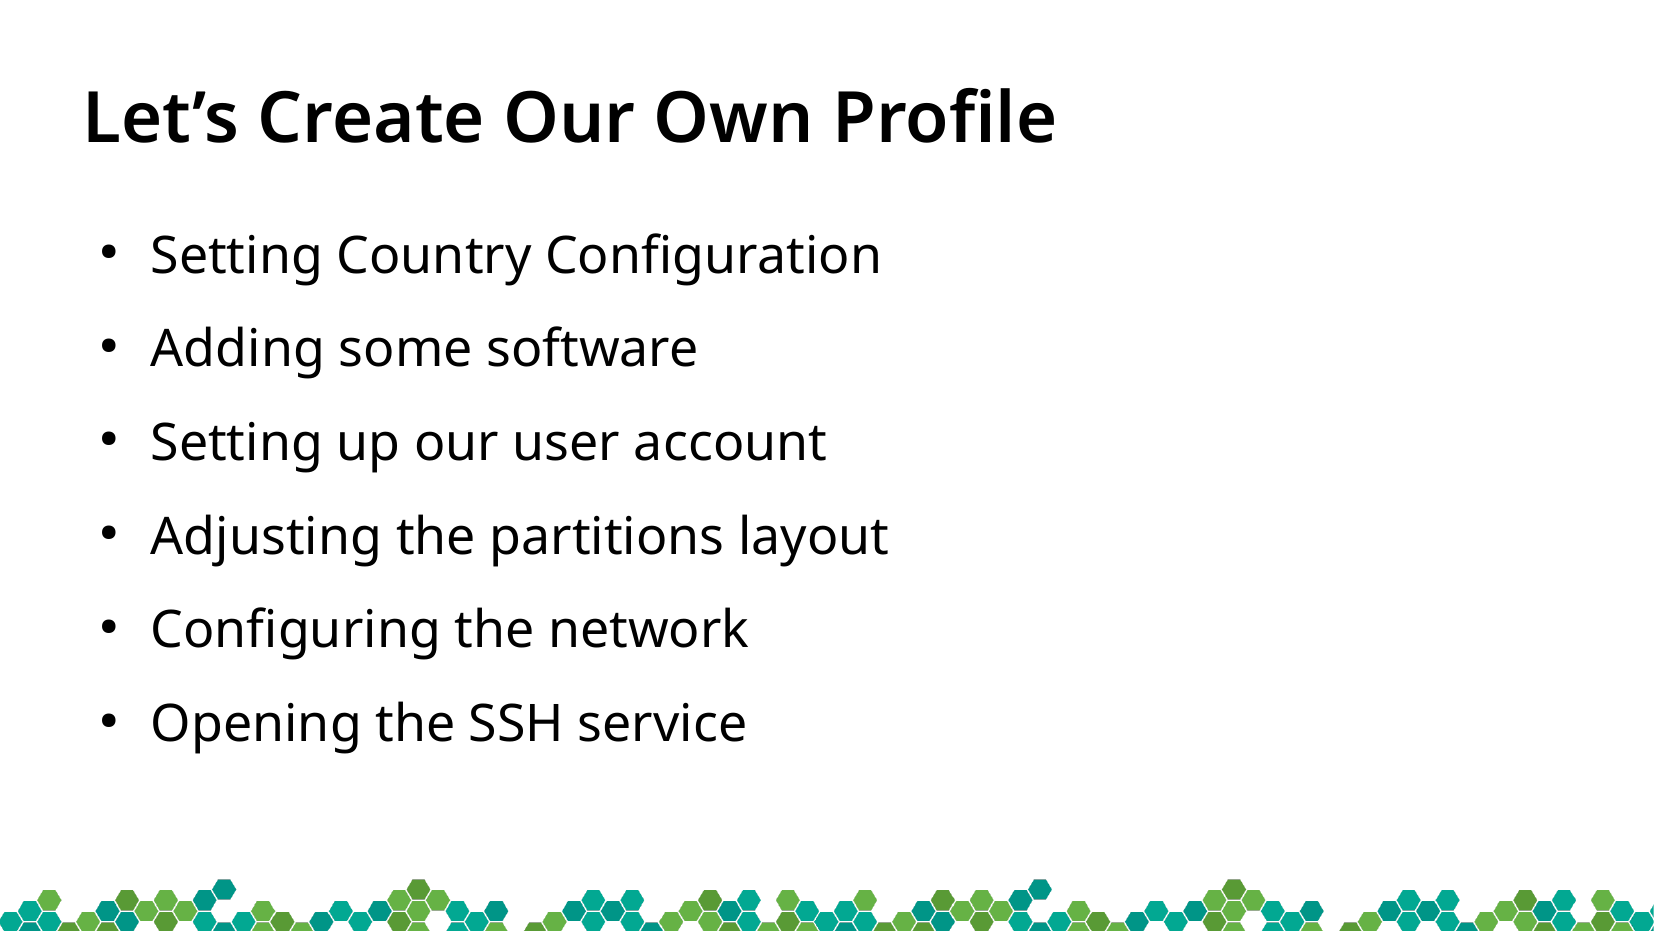

# Let’s Create Our Own Profile
Setting Country Configuration
Adding some software
Setting up our user account
Adjusting the partitions layout
Configuring the network
Opening the SSH service